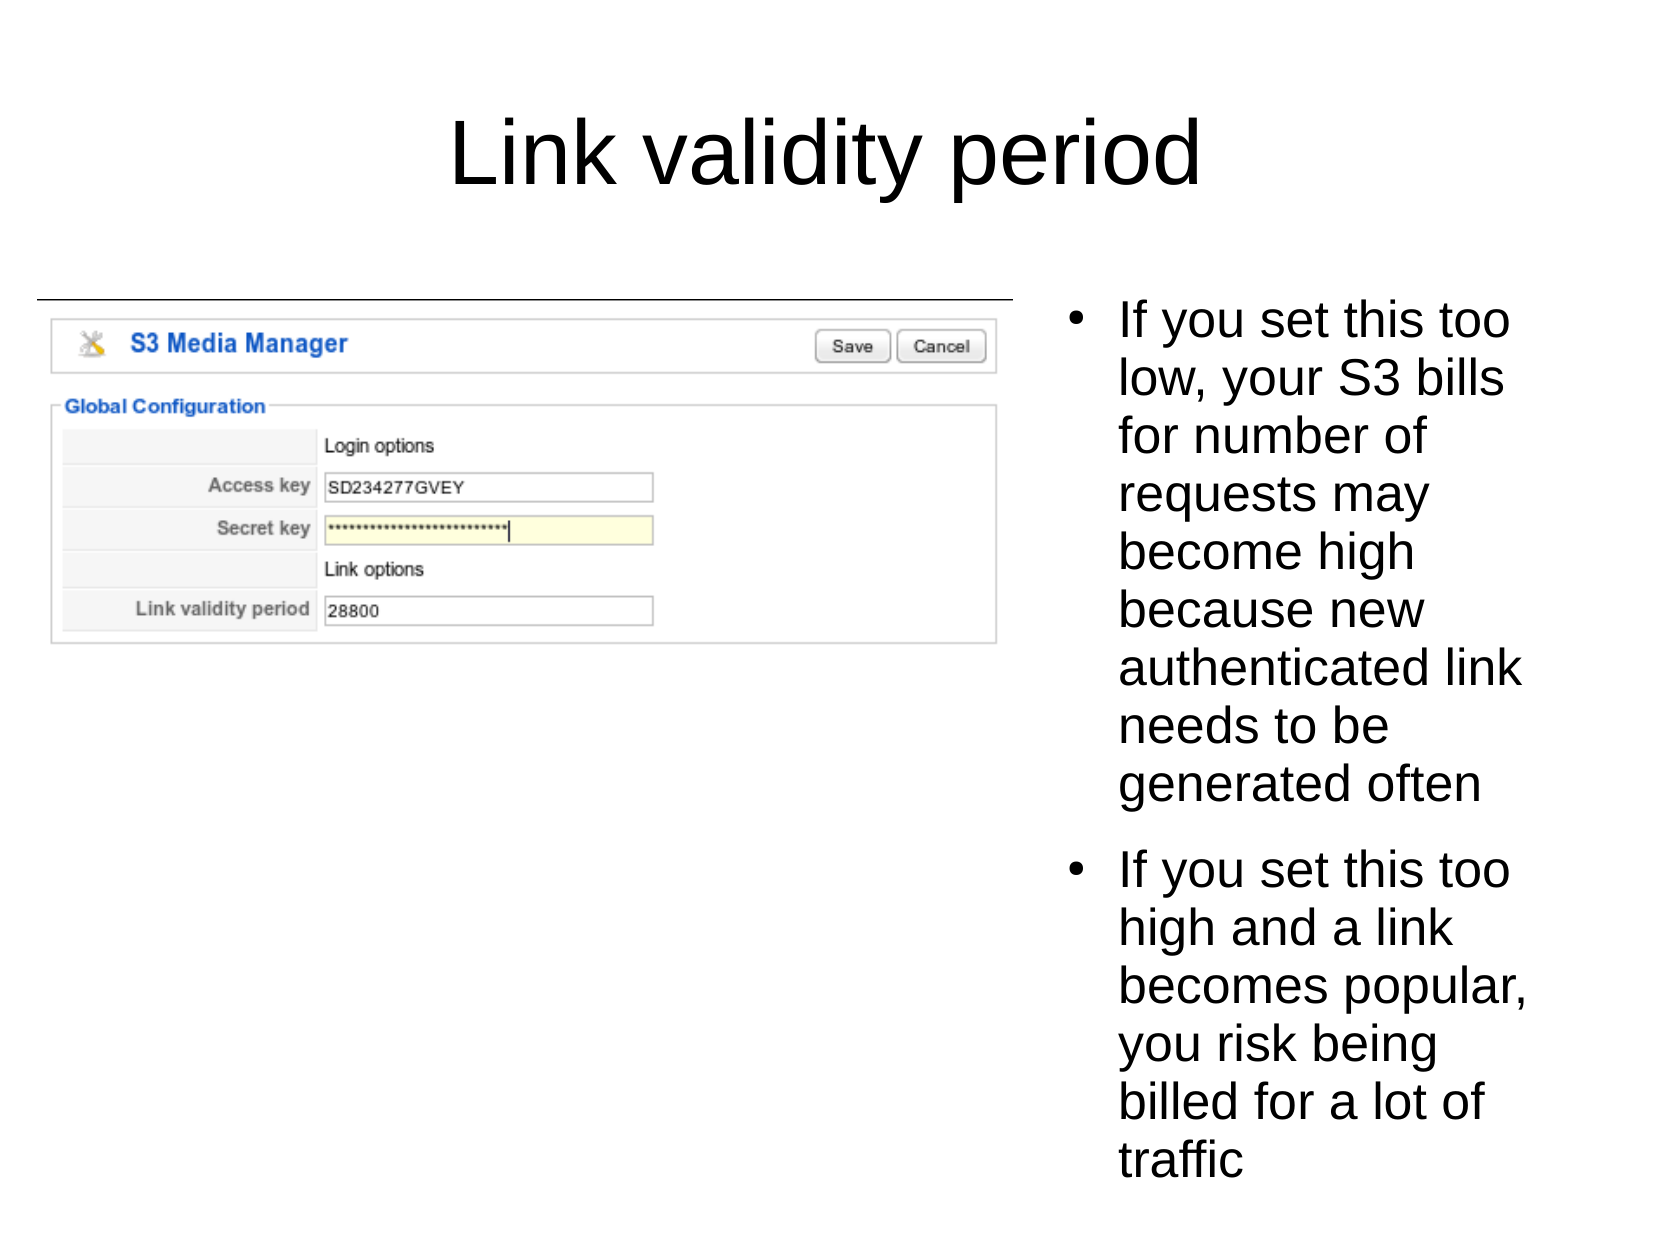

# Link validity period
If you set this too low, your S3 bills for number of requests may become high because new authenticated link needs to be generated often
If you set this too high and a link becomes popular, you risk being billed for a lot of traffic